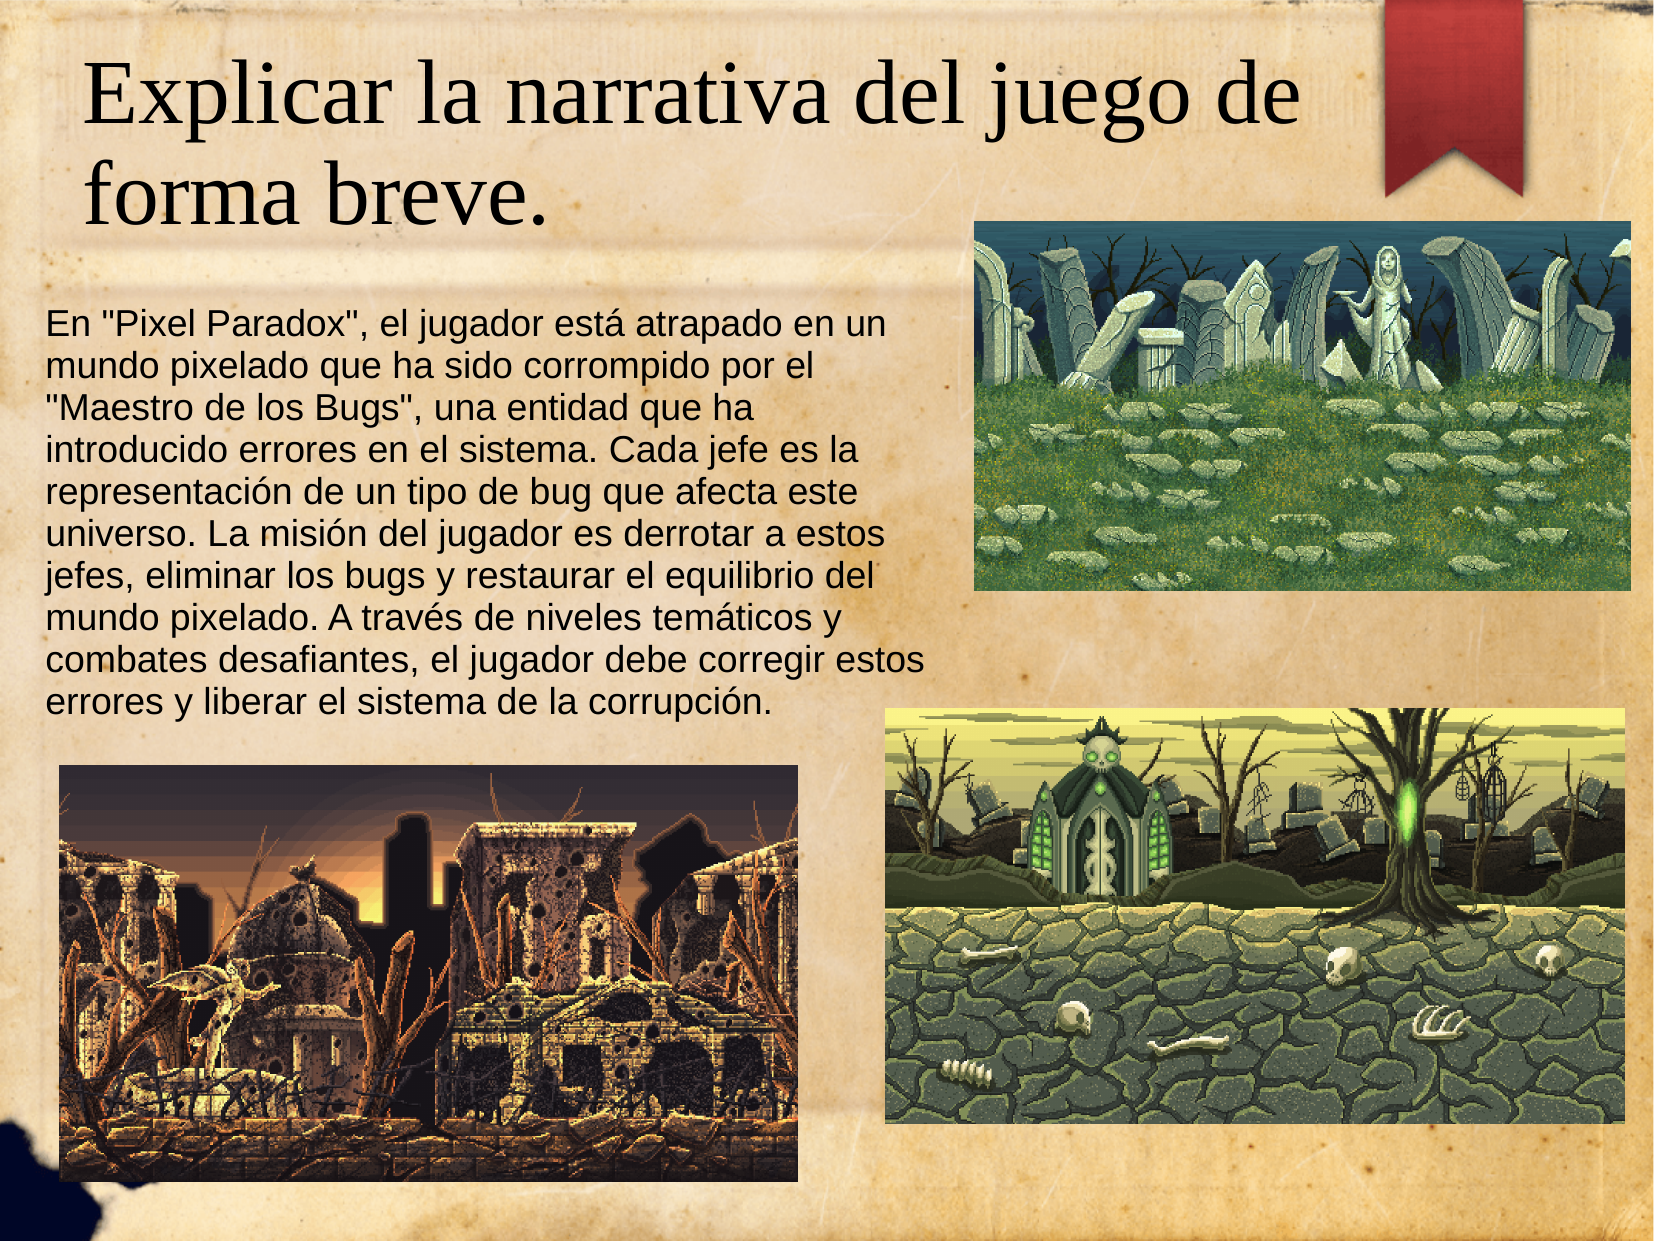

# Explicar la narrativa del juego de forma breve.
En "Pixel Paradox", el jugador está atrapado en un mundo pixelado que ha sido corrompido por el "Maestro de los Bugs", una entidad que ha introducido errores en el sistema. Cada jefe es la representación de un tipo de bug que afecta este universo. La misión del jugador es derrotar a estos jefes, eliminar los bugs y restaurar el equilibrio del mundo pixelado. A través de niveles temáticos y combates desafiantes, el jugador debe corregir estos errores y liberar el sistema de la corrupción.